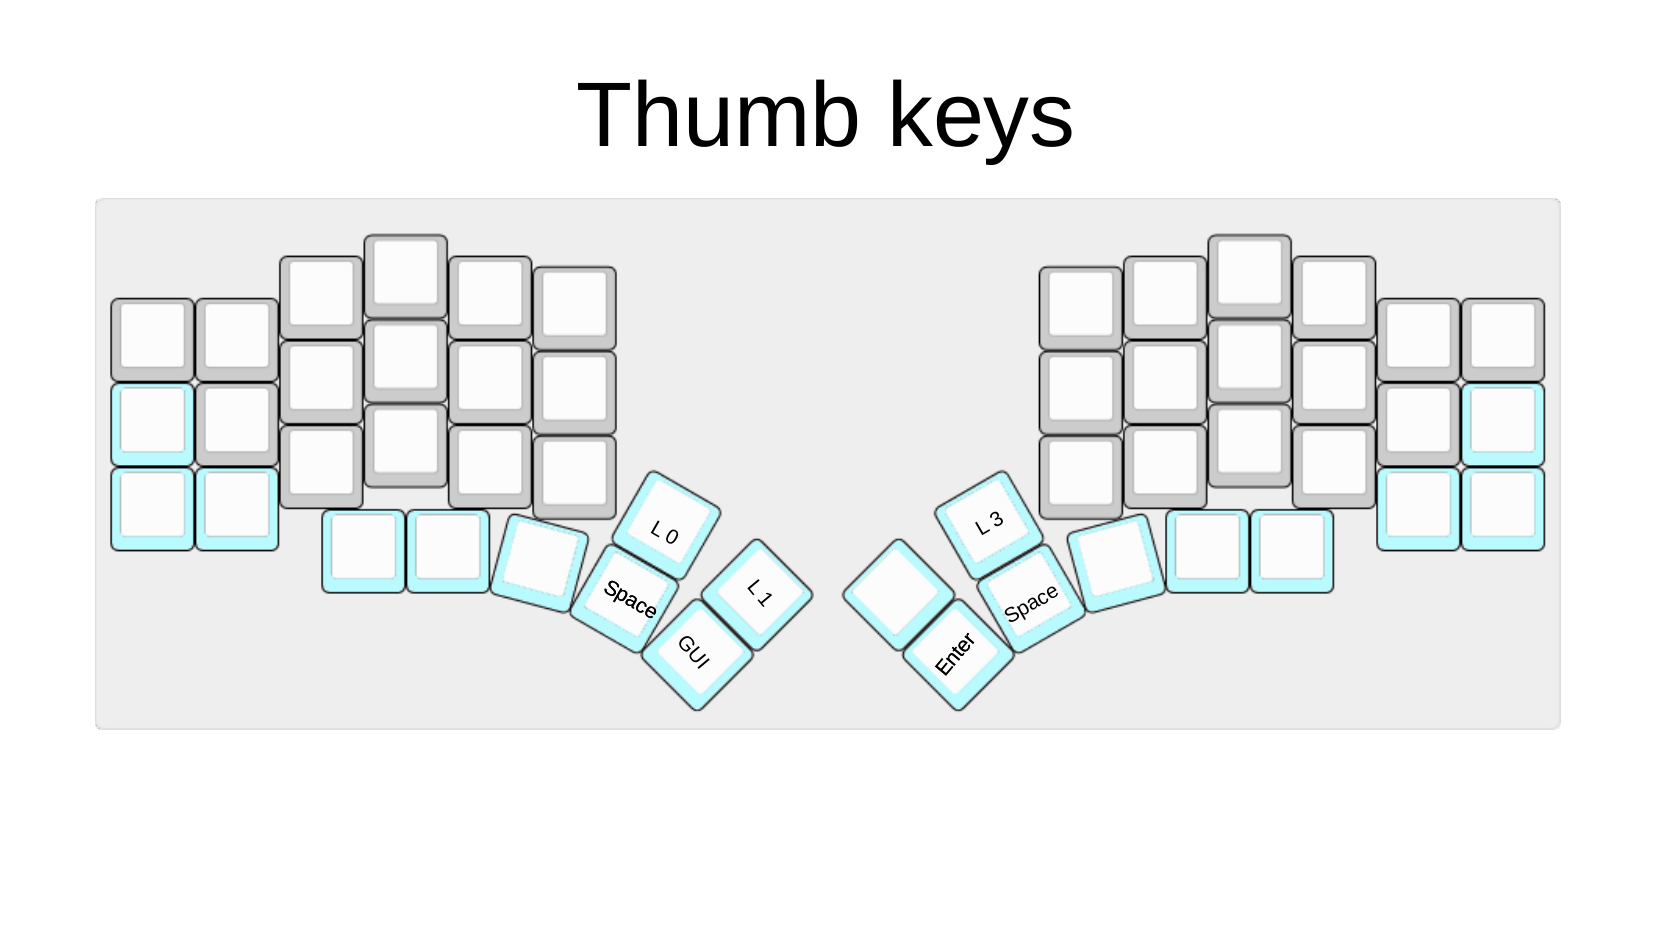

# Thumb keys
L 3
L 0
L 1
Space
Space
Space
Enter
Enter
GUI